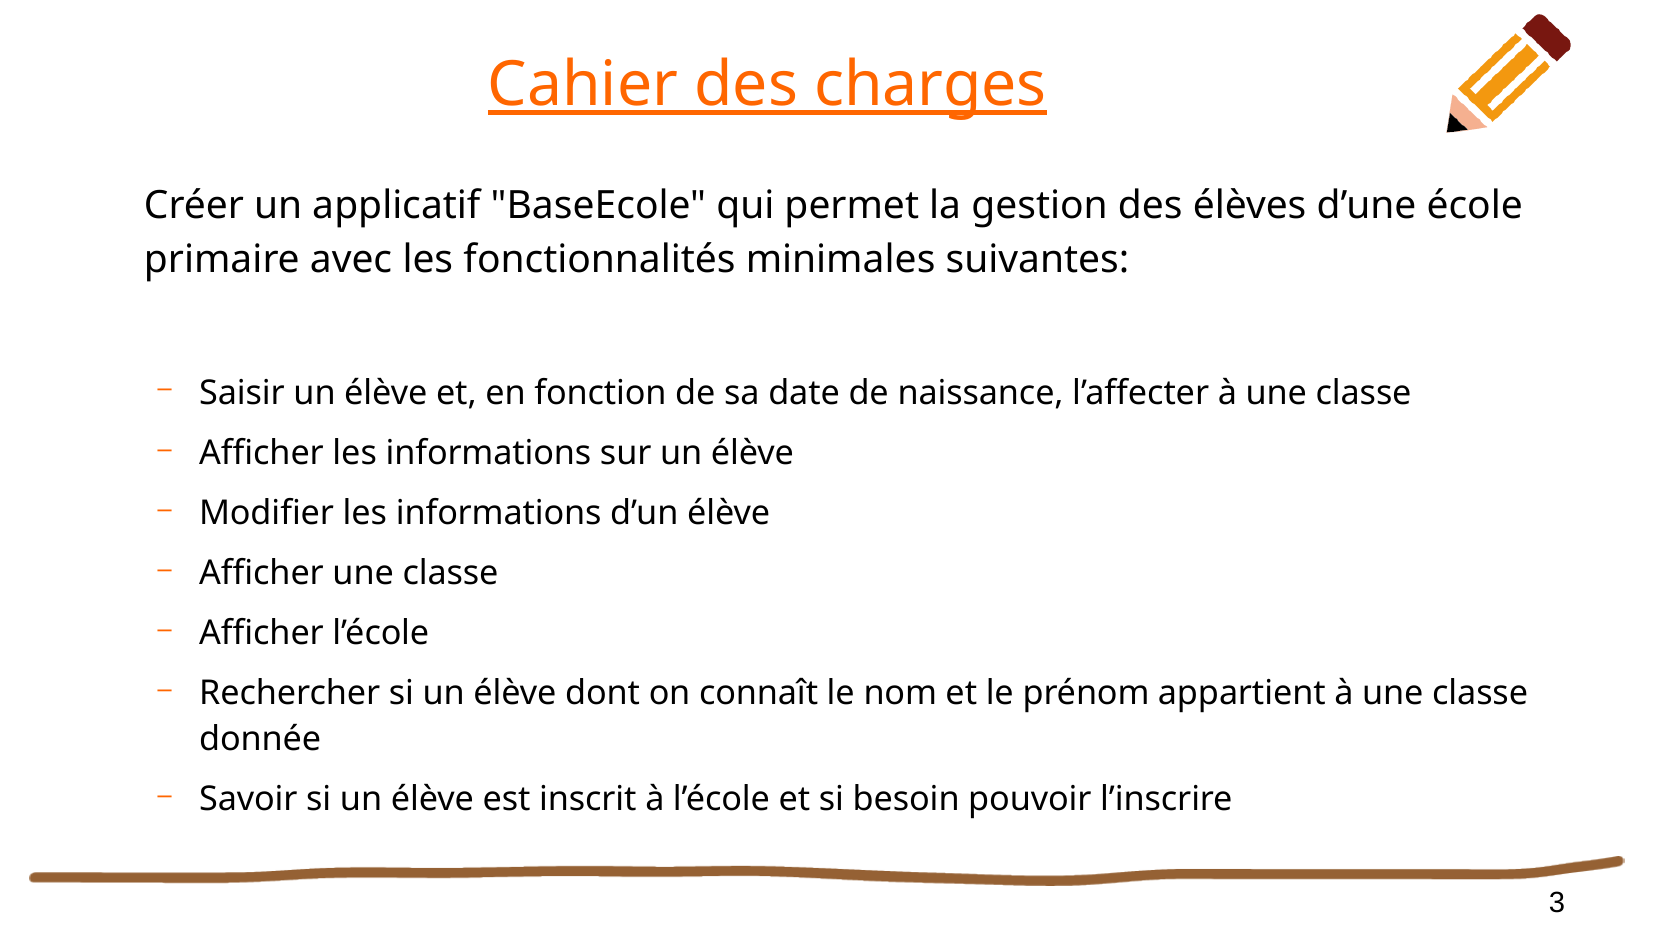

# Cahier des charges
Créer un applicatif "BaseEcole" qui permet la gestion des élèves d’une école primaire avec les fonctionnalités minimales suivantes:
Saisir un élève et, en fonction de sa date de naissance, l’affecter à une classe
Afficher les informations sur un élève
Modifier les informations d’un élève
Afficher une classe
Afficher l’école
Rechercher si un élève dont on connaît le nom et le prénom appartient à une classe donnée
Savoir si un élève est inscrit à l’école et si besoin pouvoir l’inscrire
3